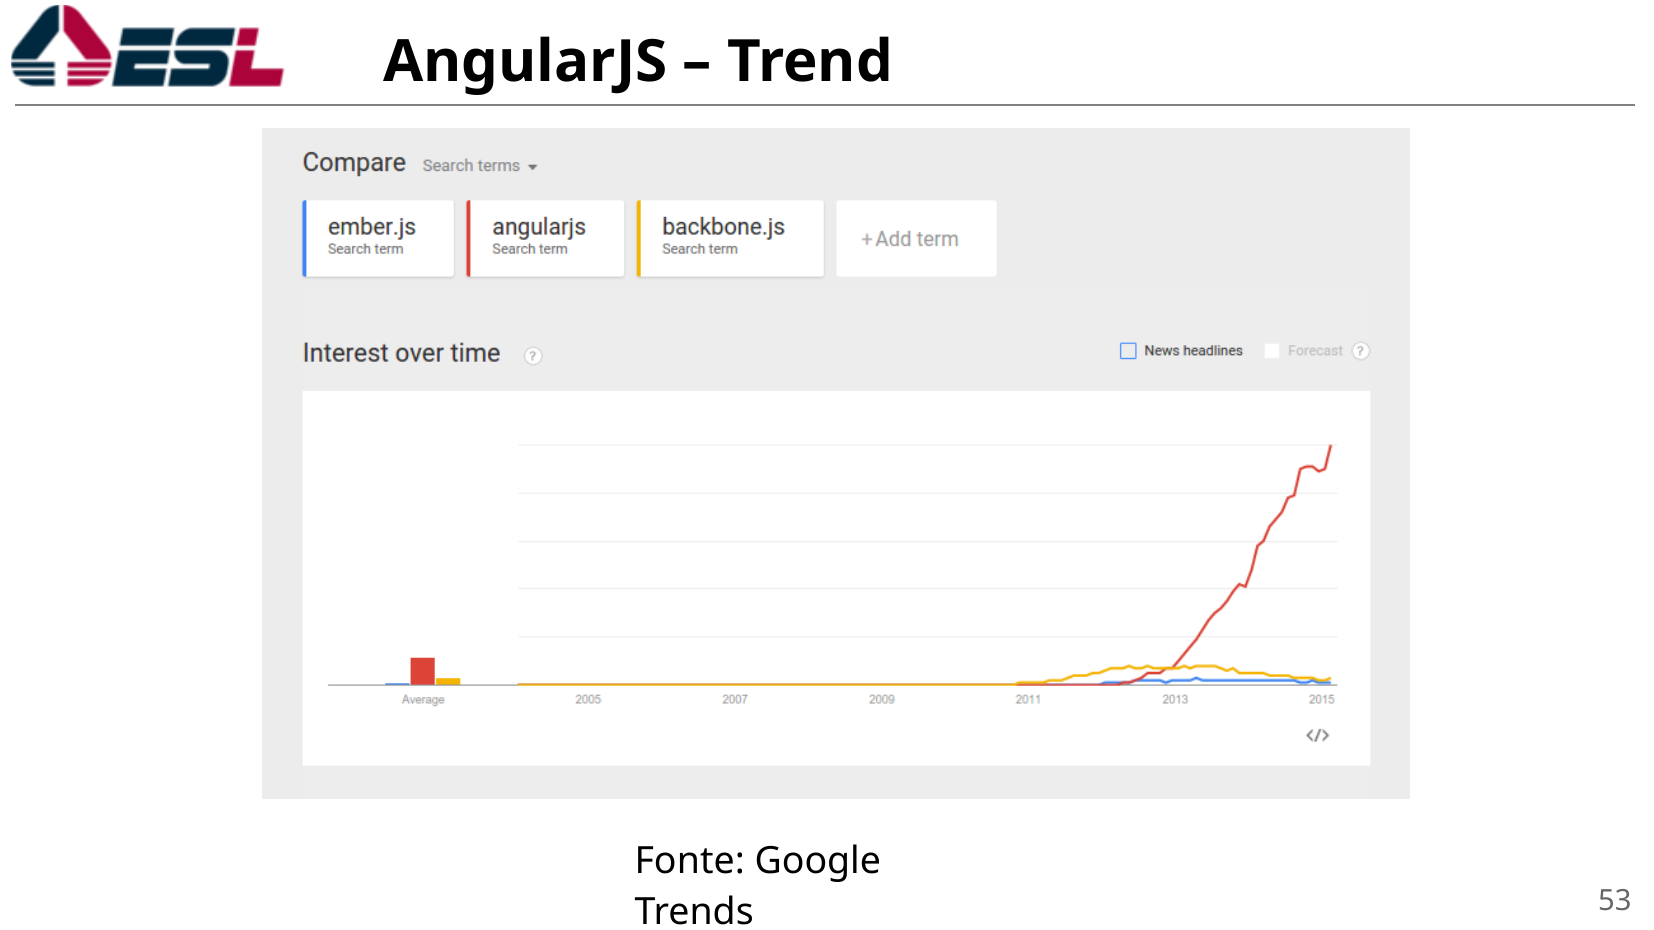

# AngularJS – Trend
Fonte: Google Trends